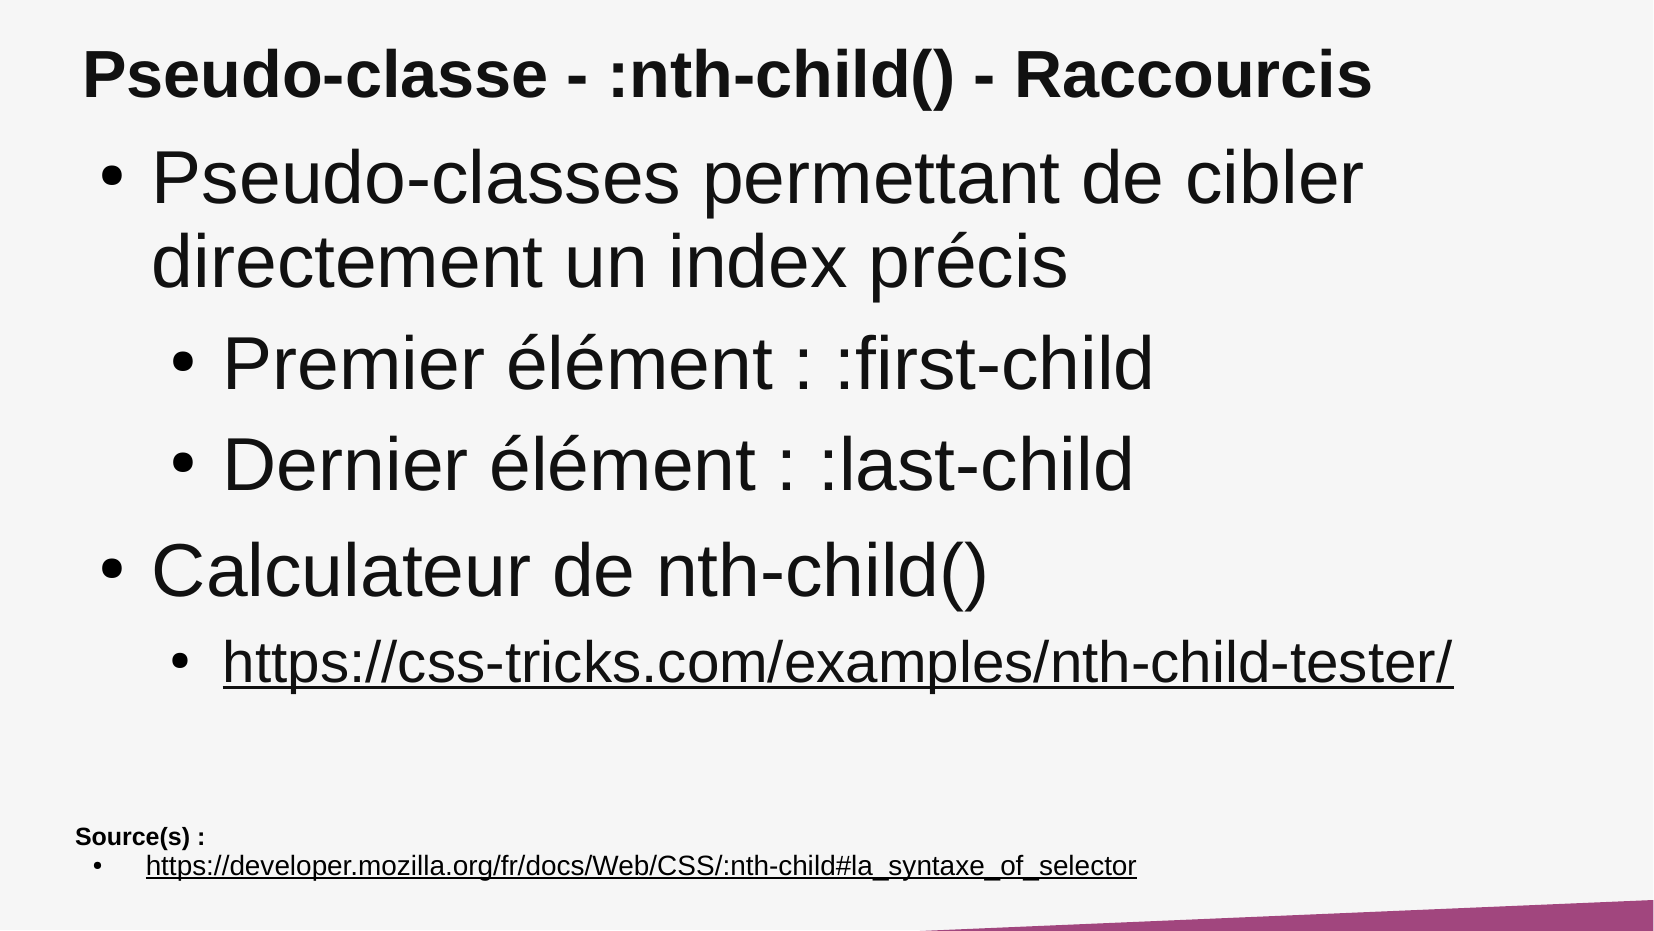

# Pseudo-classe - :nth-child() - Raccourcis
Pseudo-classes permettant de cibler directement un index précis
Premier élément : :first-child
Dernier élément : :last-child
Calculateur de nth-child()
https://css-tricks.com/examples/nth-child-tester/
Source(s) :
https://developer.mozilla.org/fr/docs/Web/CSS/:nth-child#la_syntaxe_of_selector